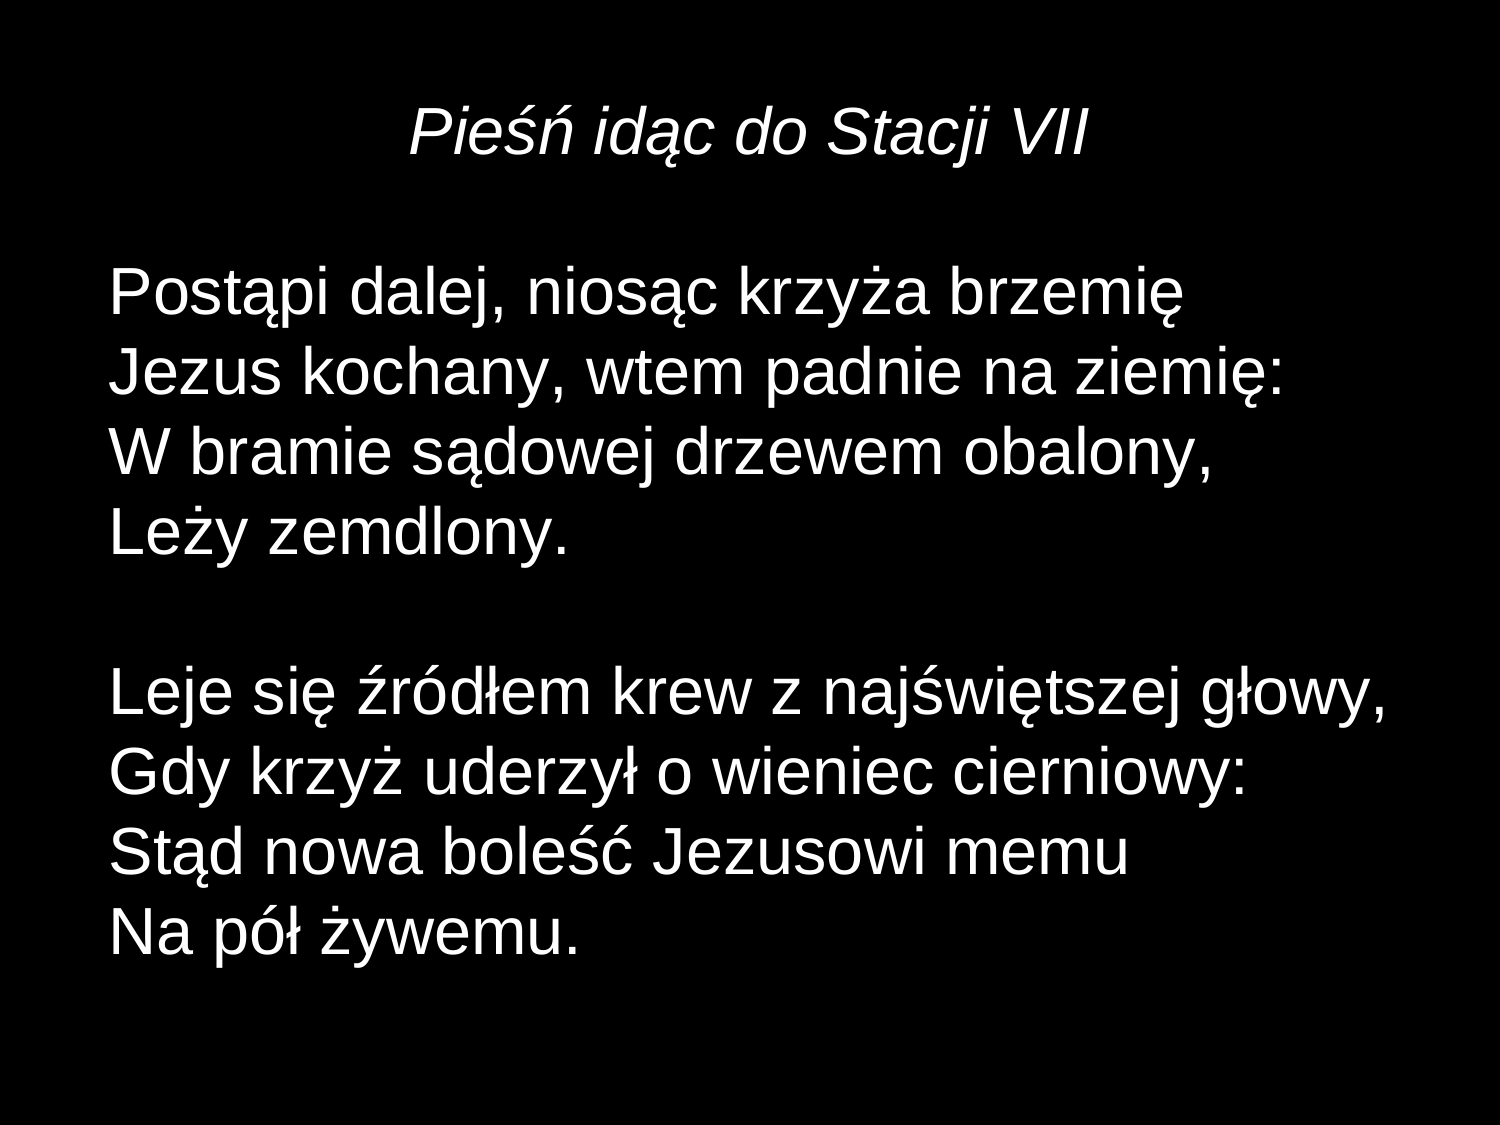

Pieśń idąc do Stacji VII
Postąpi dalej, niosąc krzyża brzemię
Jezus kochany, wtem padnie na ziemię:
W bramie sądowej drzewem obalony,
Leży zemdlony.
Leje się źródłem krew z najświętszej głowy,
Gdy krzyż uderzył o wieniec cierniowy:
Stąd nowa boleść Jezusowi memu
Na pół żywemu.